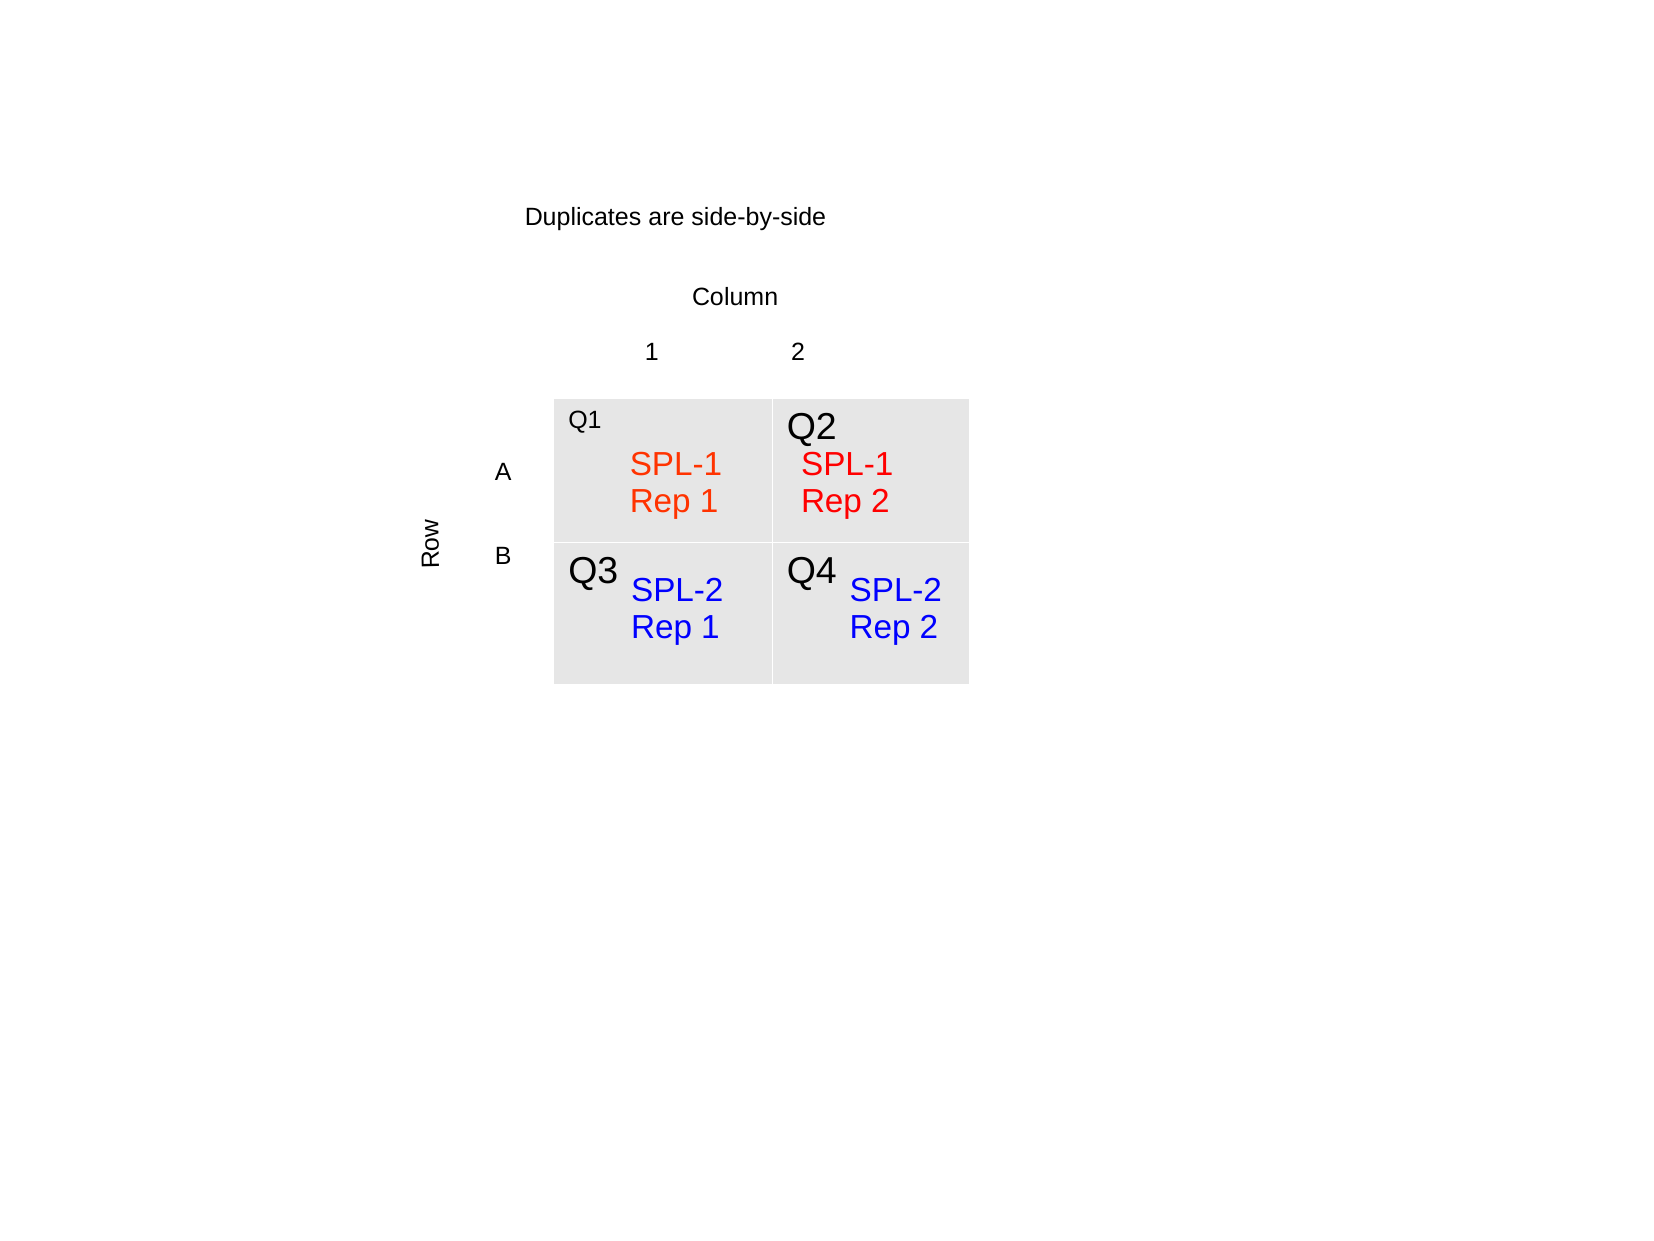

Duplicates are side-by-side
Column
1 2
| Q1 | Q2 |
| --- | --- |
| Q3 | Q4 |
Row
SPL-1
Rep 1
SPL-1
Rep 2
A
B
SPL-2
Rep 1
SPL-2
Rep 2